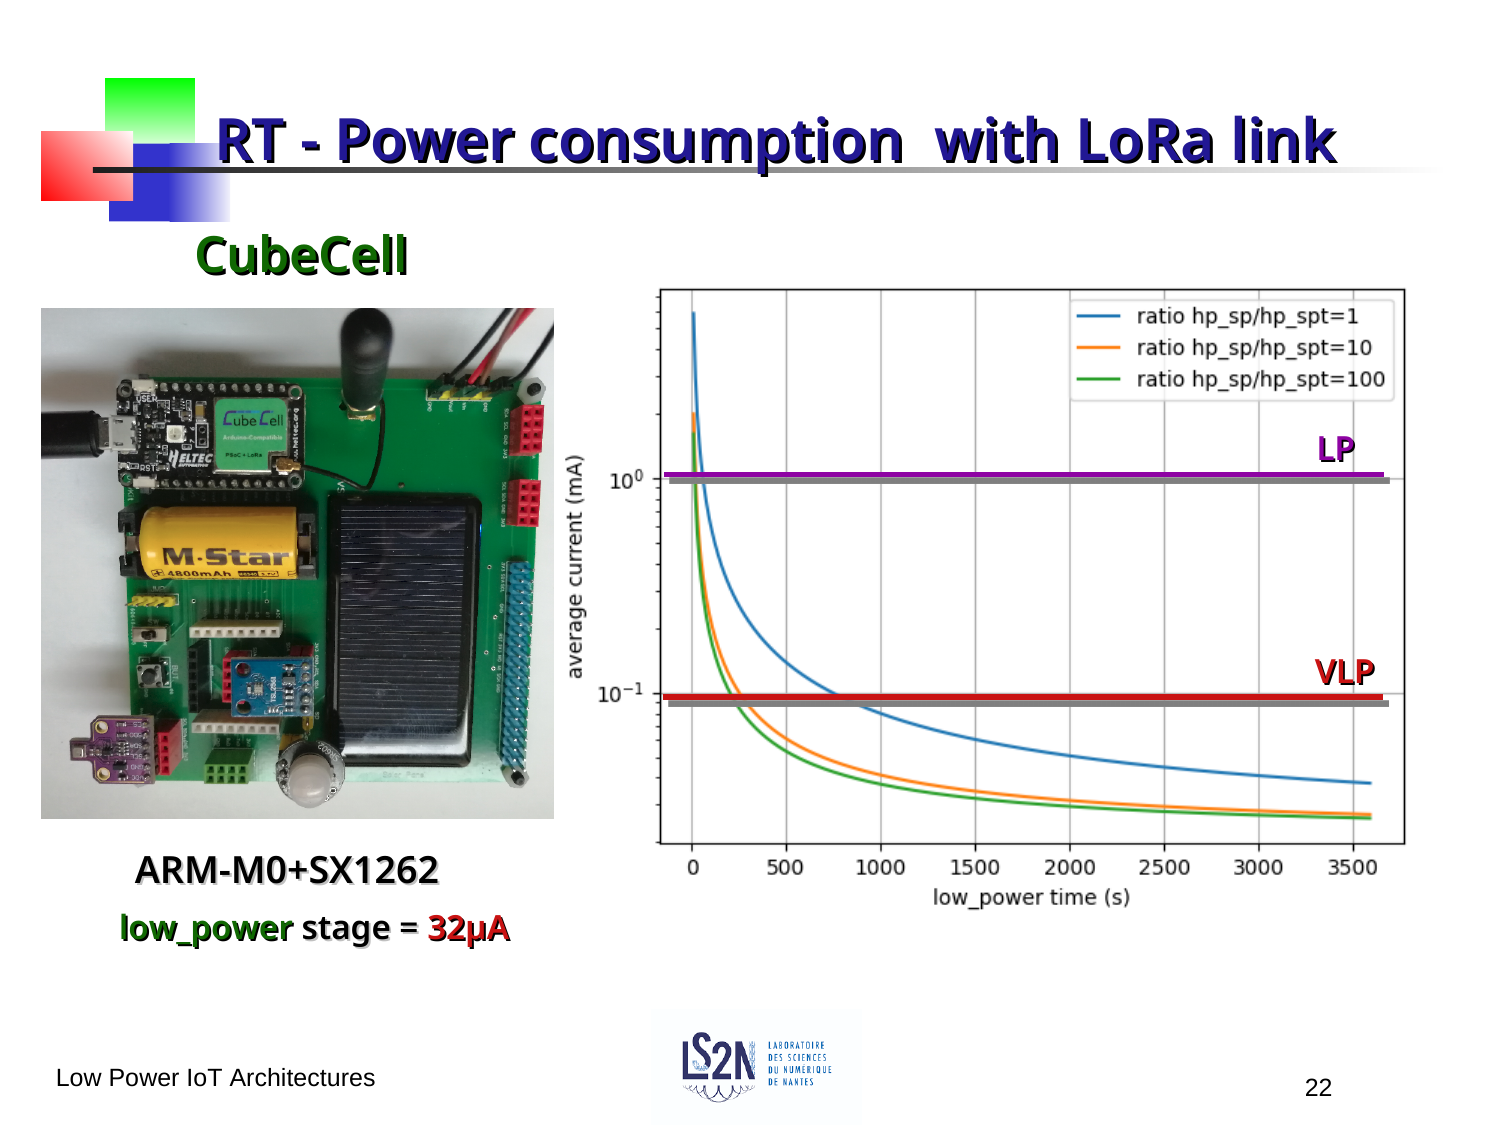

# RT - Power consumption with LoRa link
CubeCell
LP
VLP
ARM-M0+SX1262
low_power stage = 32µA
22